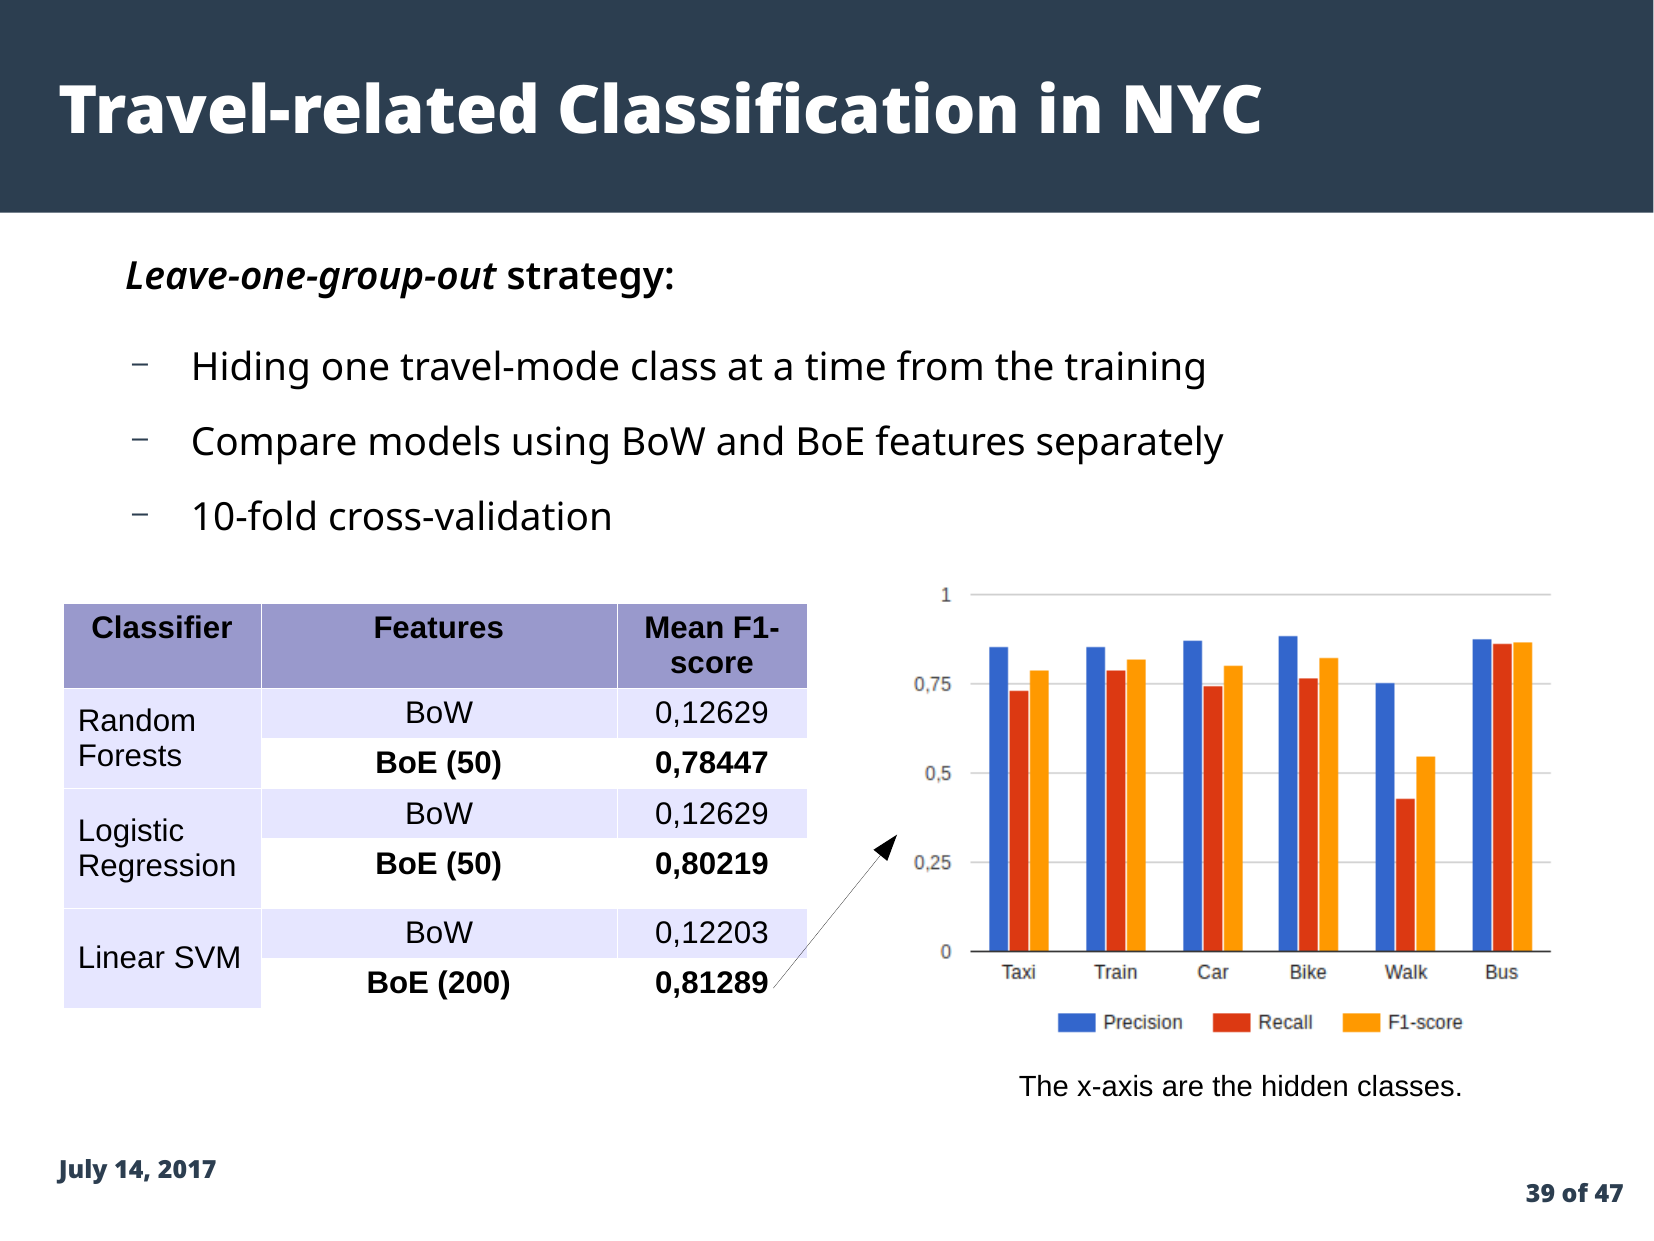

# Travel-related Classification in NYC
Leave-one-group-out strategy:
Hiding one travel-mode class at a time from the training
Compare models using BoW and BoE features separately
10-fold cross-validation
| Classifier | Features | Mean F1-score |
| --- | --- | --- |
| Random Forests | BoW | 0,12629 |
| | BoE (50) | 0,78447 |
| Logistic Regression | BoW | 0,12629 |
| | BoE (50) | 0,80219 |
| Linear SVM | BoW | 0,12203 |
| | BoE (200) | 0,81289 |
The x-axis are the hidden classes.
July 14, 2017
39